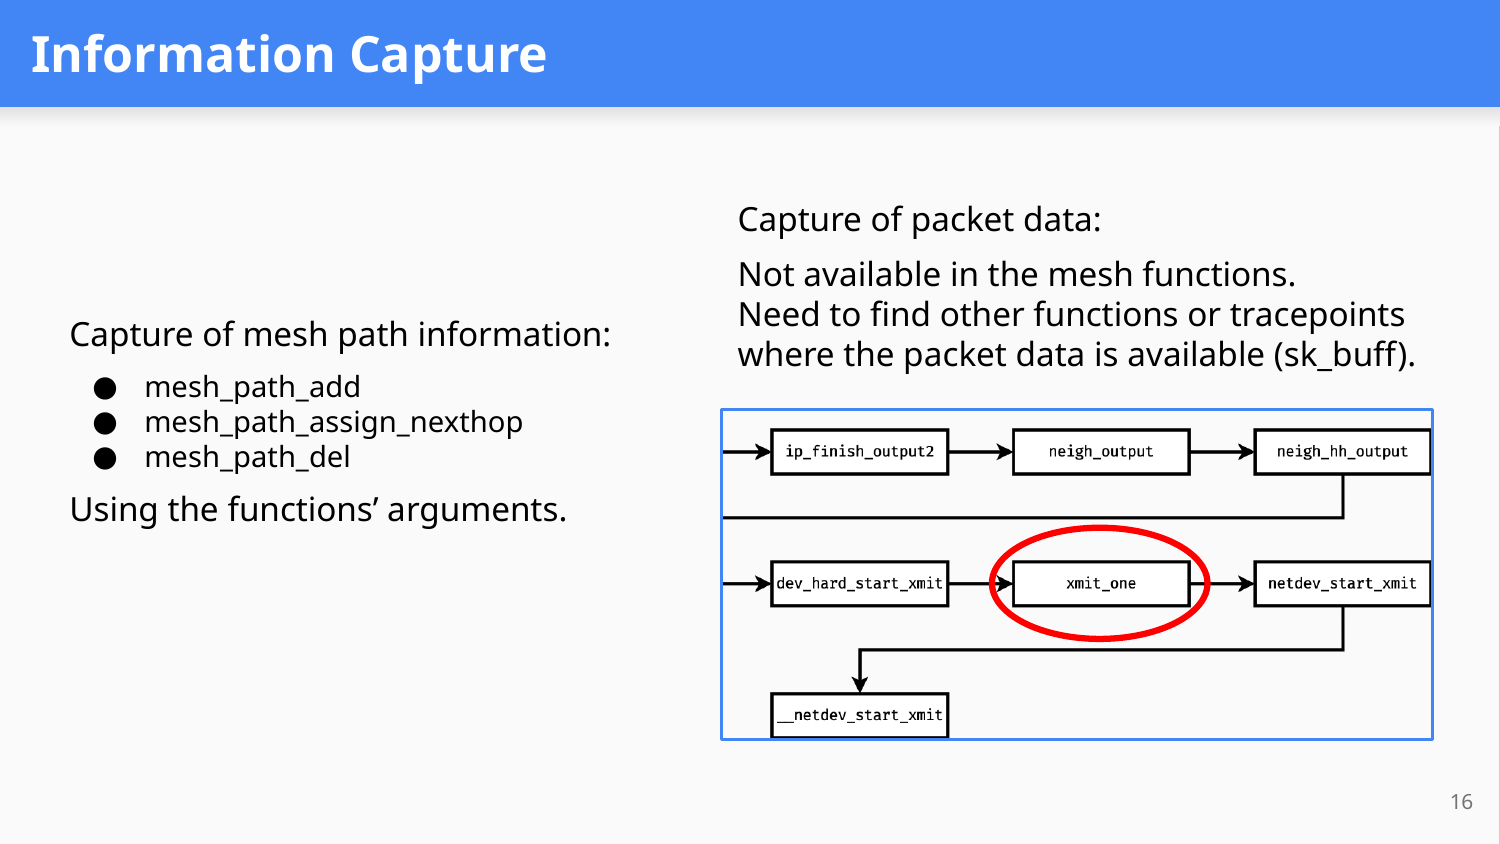

# Information Capture
Capture of packet data:
Not available in the mesh functions.
Need to find other functions or tracepoints where the packet data is available (sk_buff).
Capture of mesh path information:
mesh_path_add
mesh_path_assign_nexthop
mesh_path_del
Using the functions’ arguments.